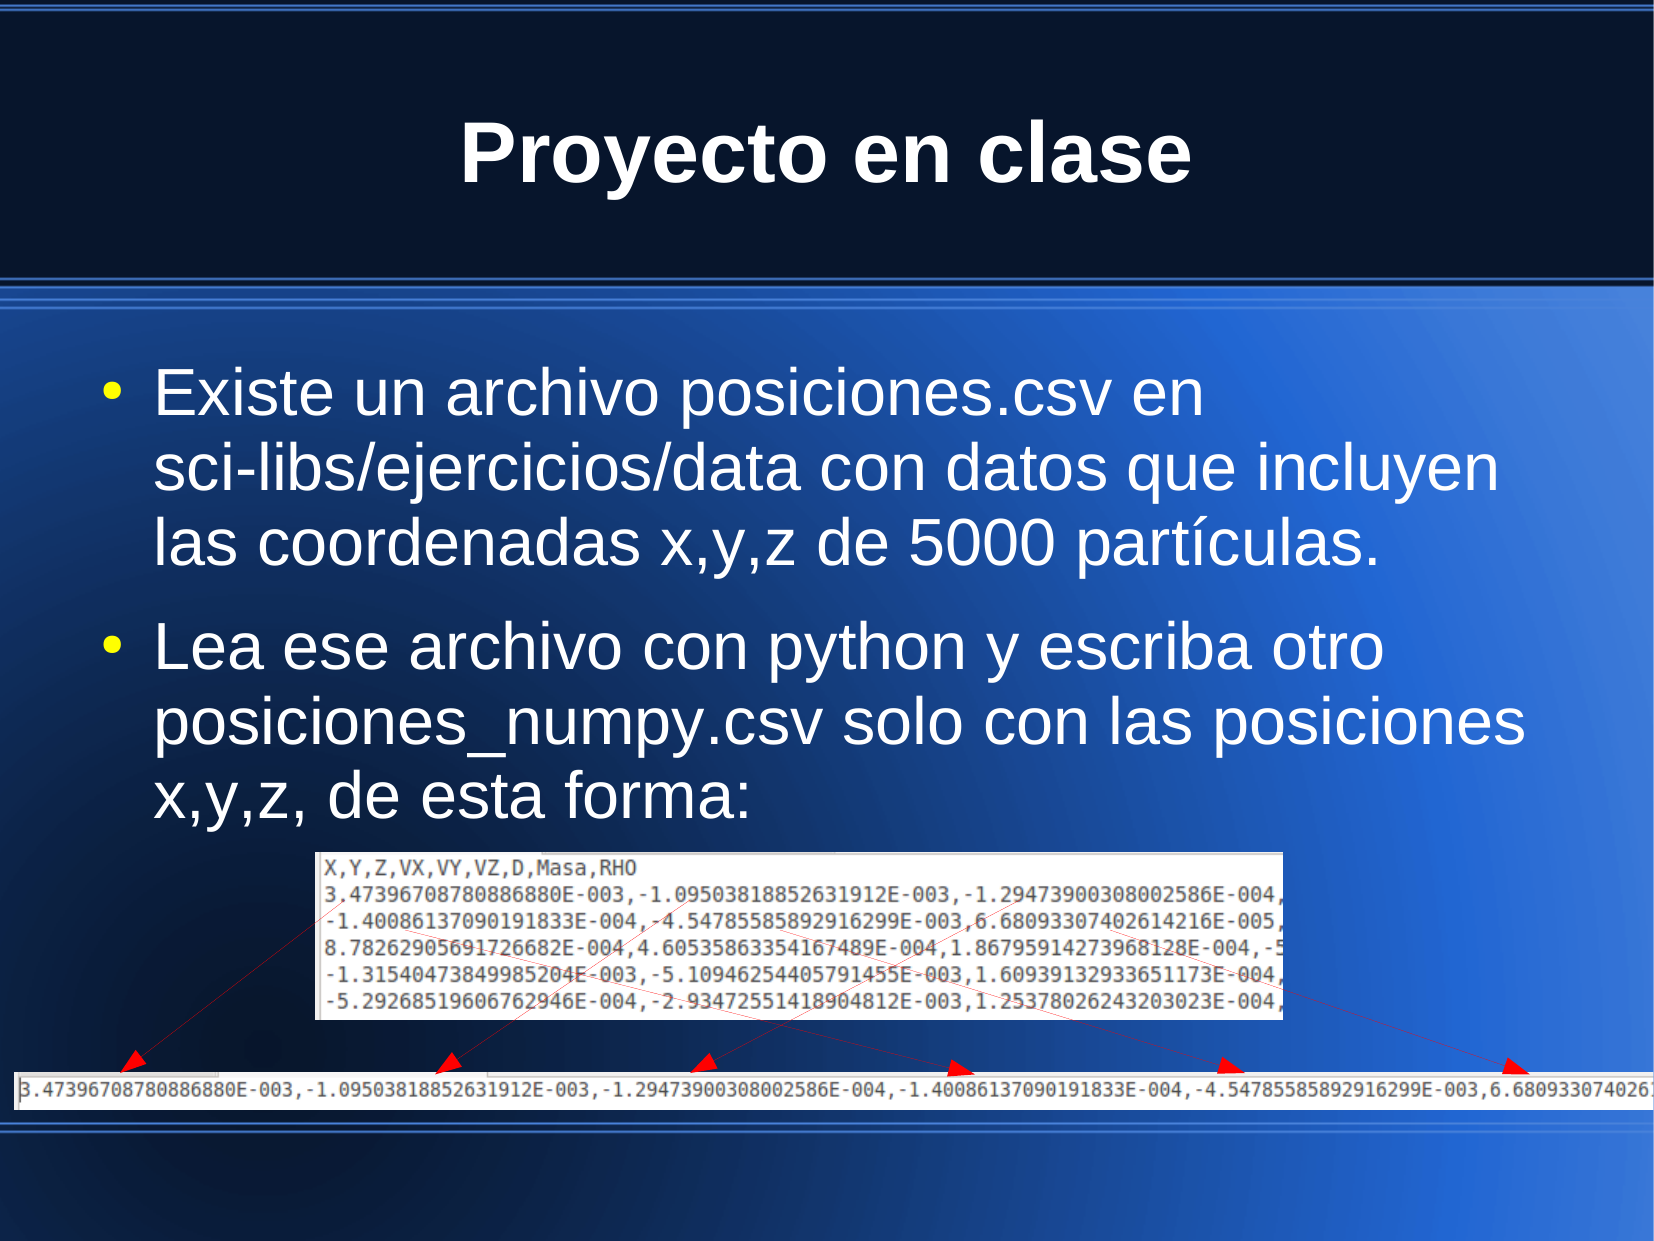

# Proyecto en clase
Existe un archivo posiciones.csv en sci-libs/ejercicios/data con datos que incluyen las coordenadas x,y,z de 5000 partículas.
Lea ese archivo con python y escriba otro posiciones_numpy.csv solo con las posiciones x,y,z, de esta forma: